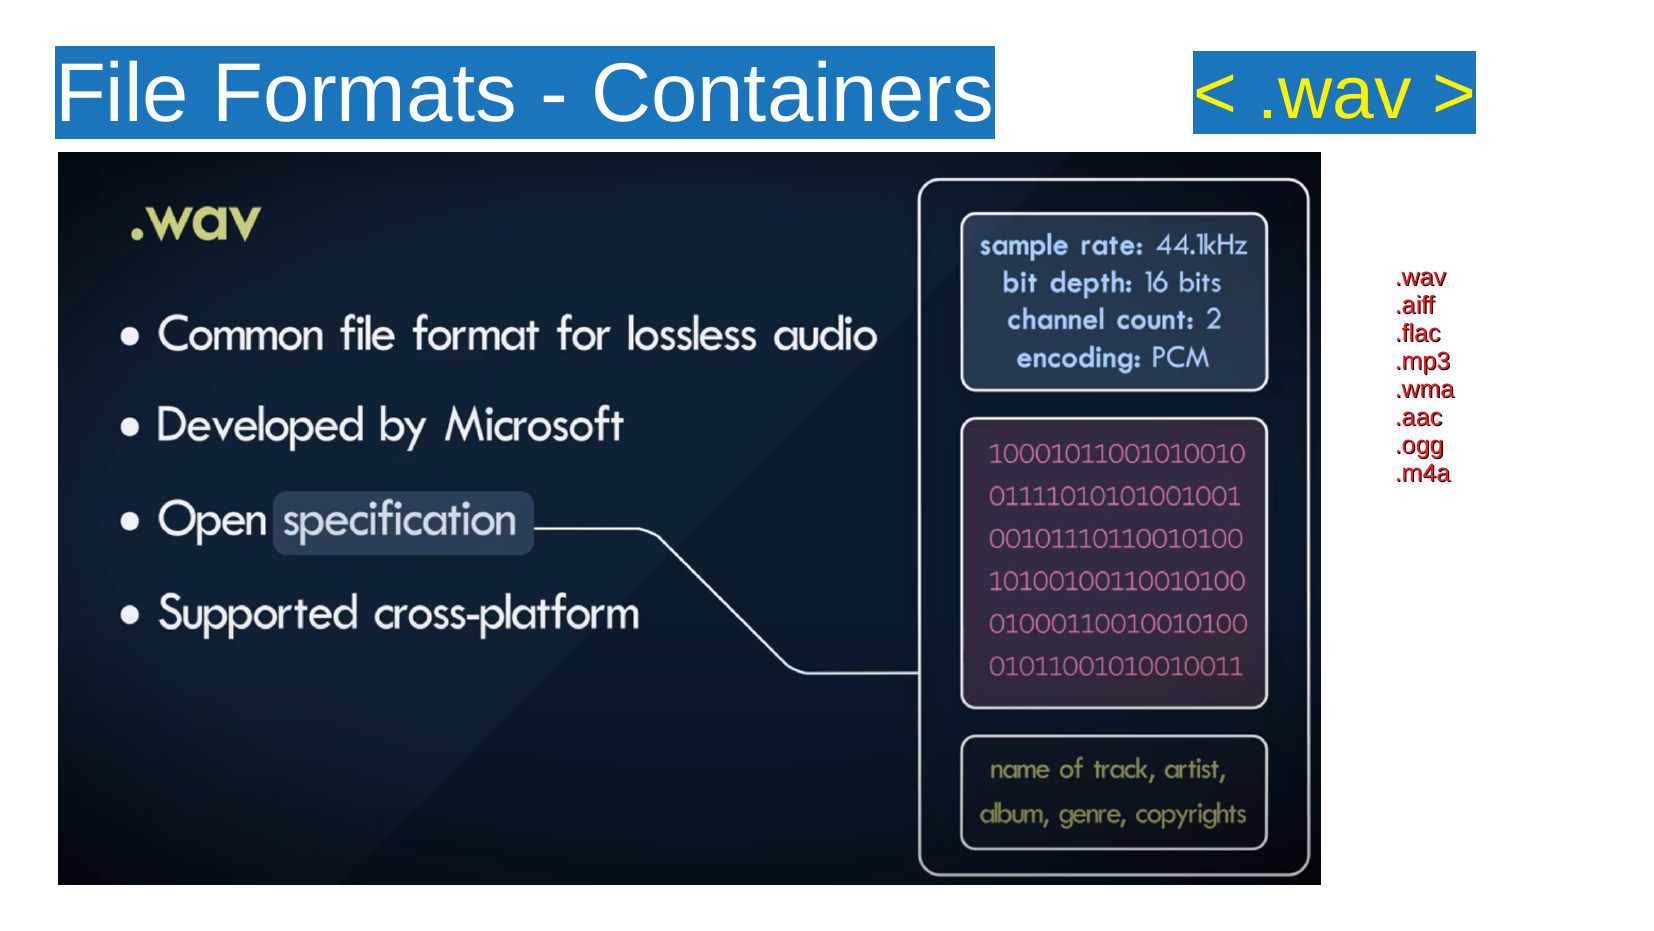

< .wav >
# File Formats - Containers
.wav
.aiff
.flac
.mp3
.wma
.aac
.ogg
.m4a